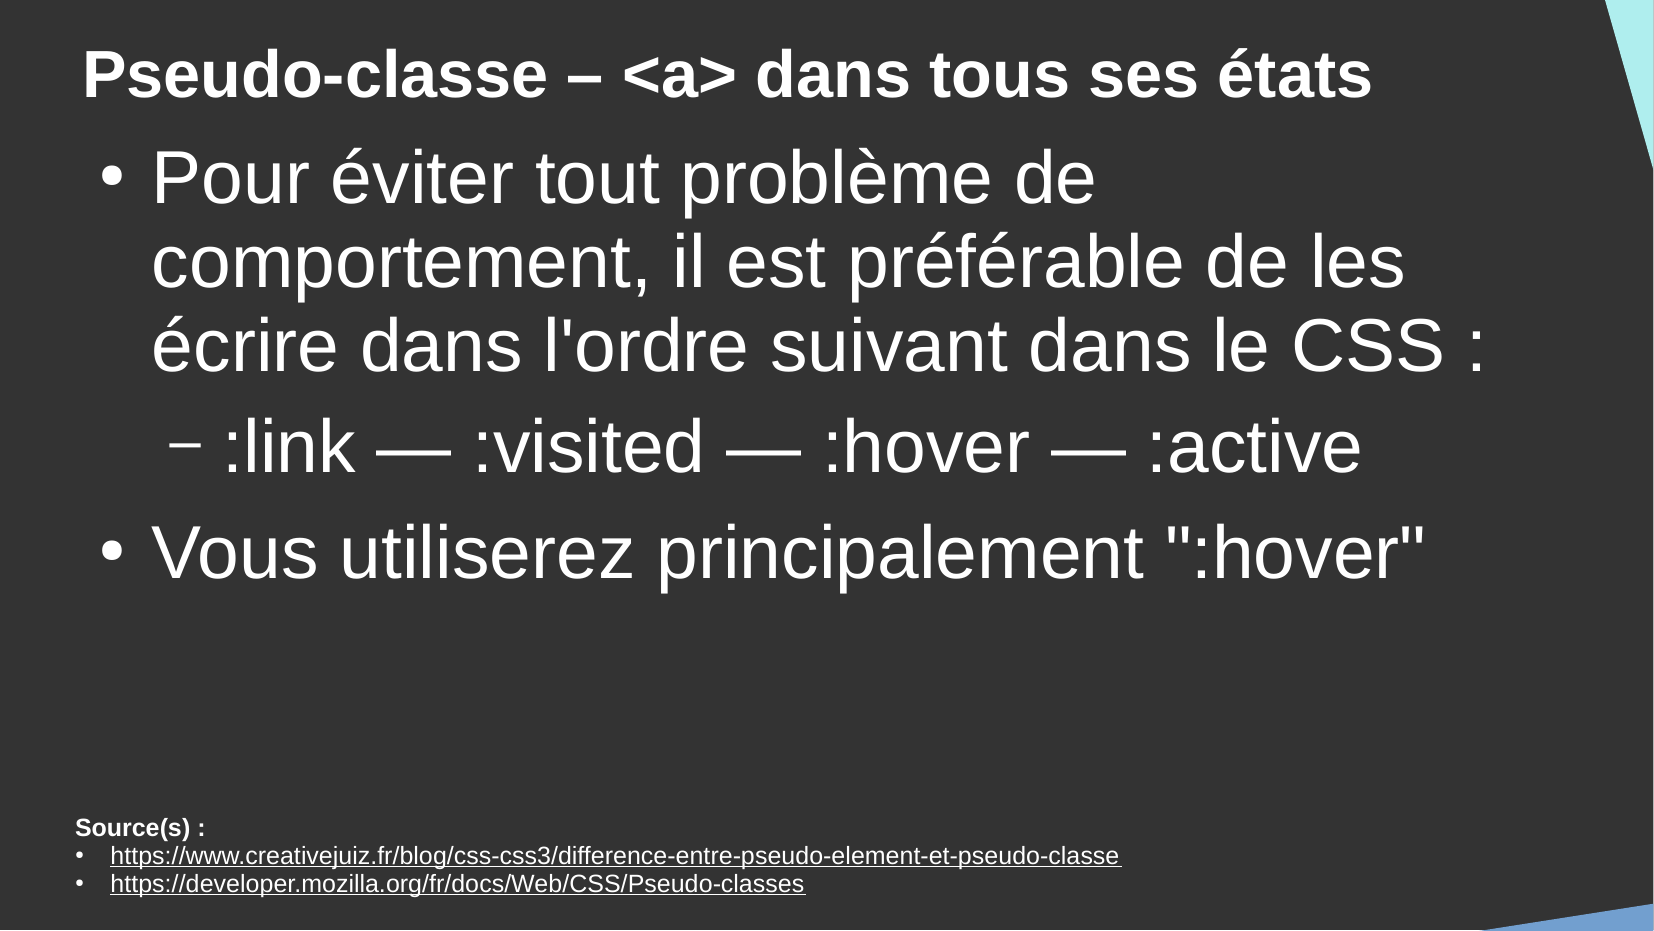

# Pseudo-classe – <a> dans tous ses états
Pour éviter tout problème de comportement, il est préférable de les écrire dans l'ordre suivant dans le CSS :
:link — :visited — :hover — :active
Vous utiliserez principalement ":hover"
Source(s) :
https://www.creativejuiz.fr/blog/css-css3/difference-entre-pseudo-element-et-pseudo-classe
https://developer.mozilla.org/fr/docs/Web/CSS/Pseudo-classes